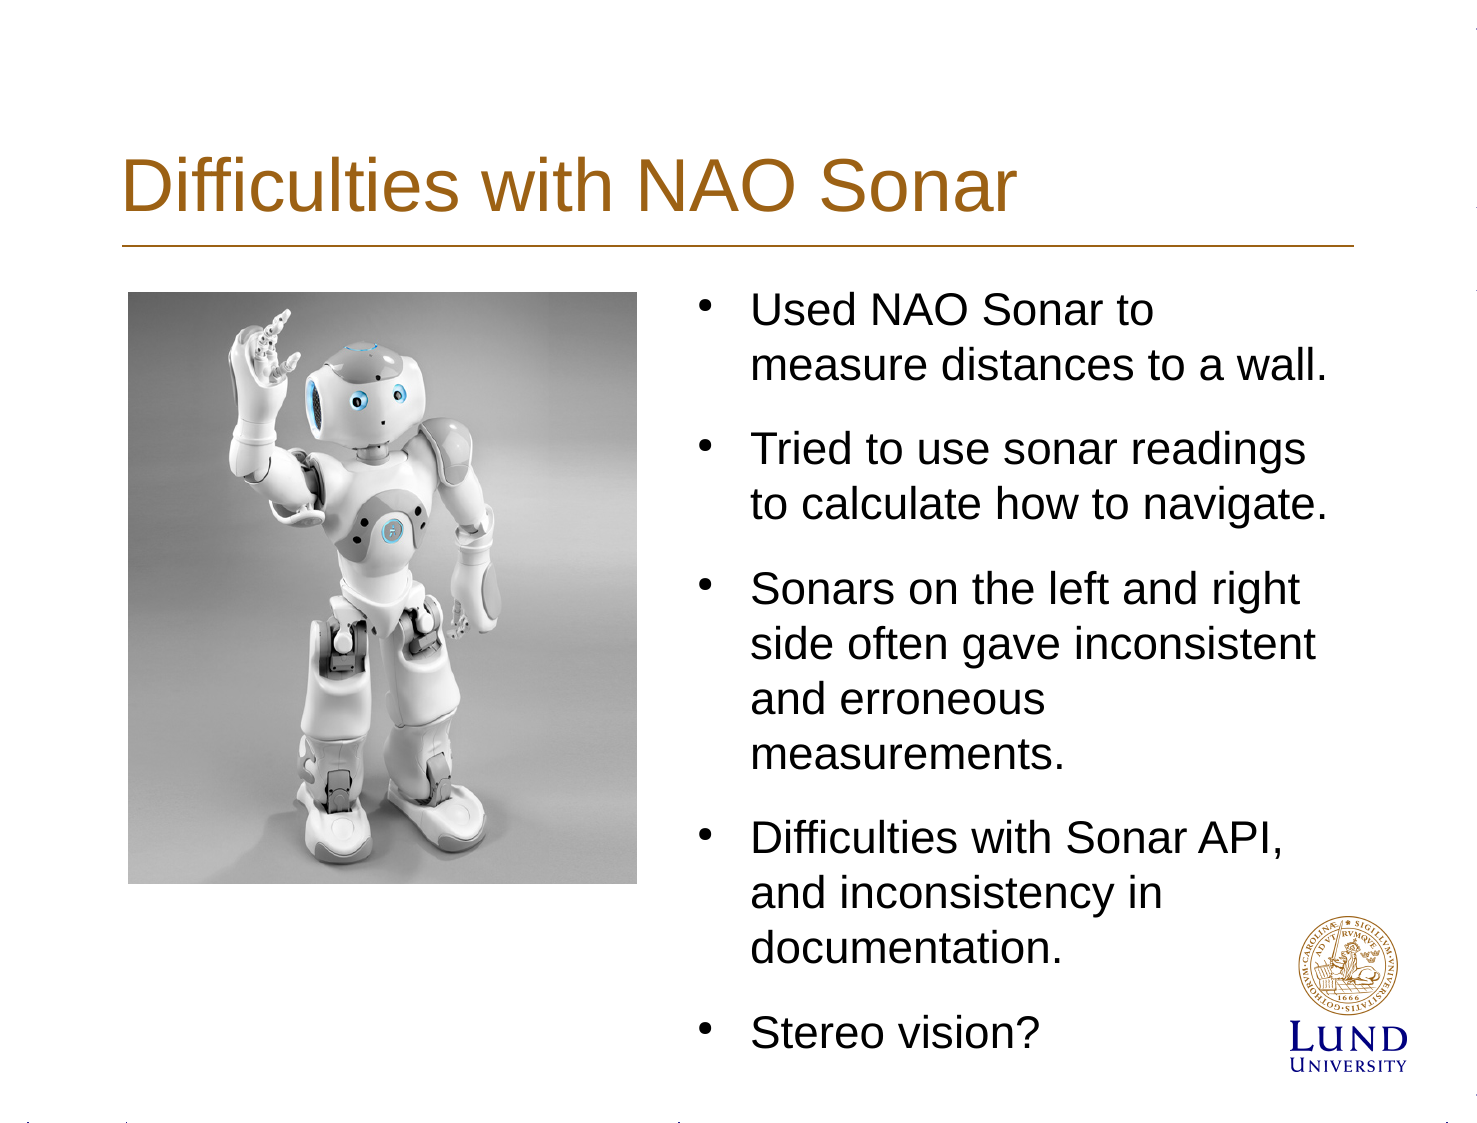

# Difficulties with NAO Sonar
Used NAO Sonar to measure distances to a wall.
Tried to use sonar readings to calculate how to navigate.
Sonars on the left and right side often gave inconsistent and erroneous measurements.
Difficulties with Sonar API, and inconsistency in documentation.
Stereo vision?